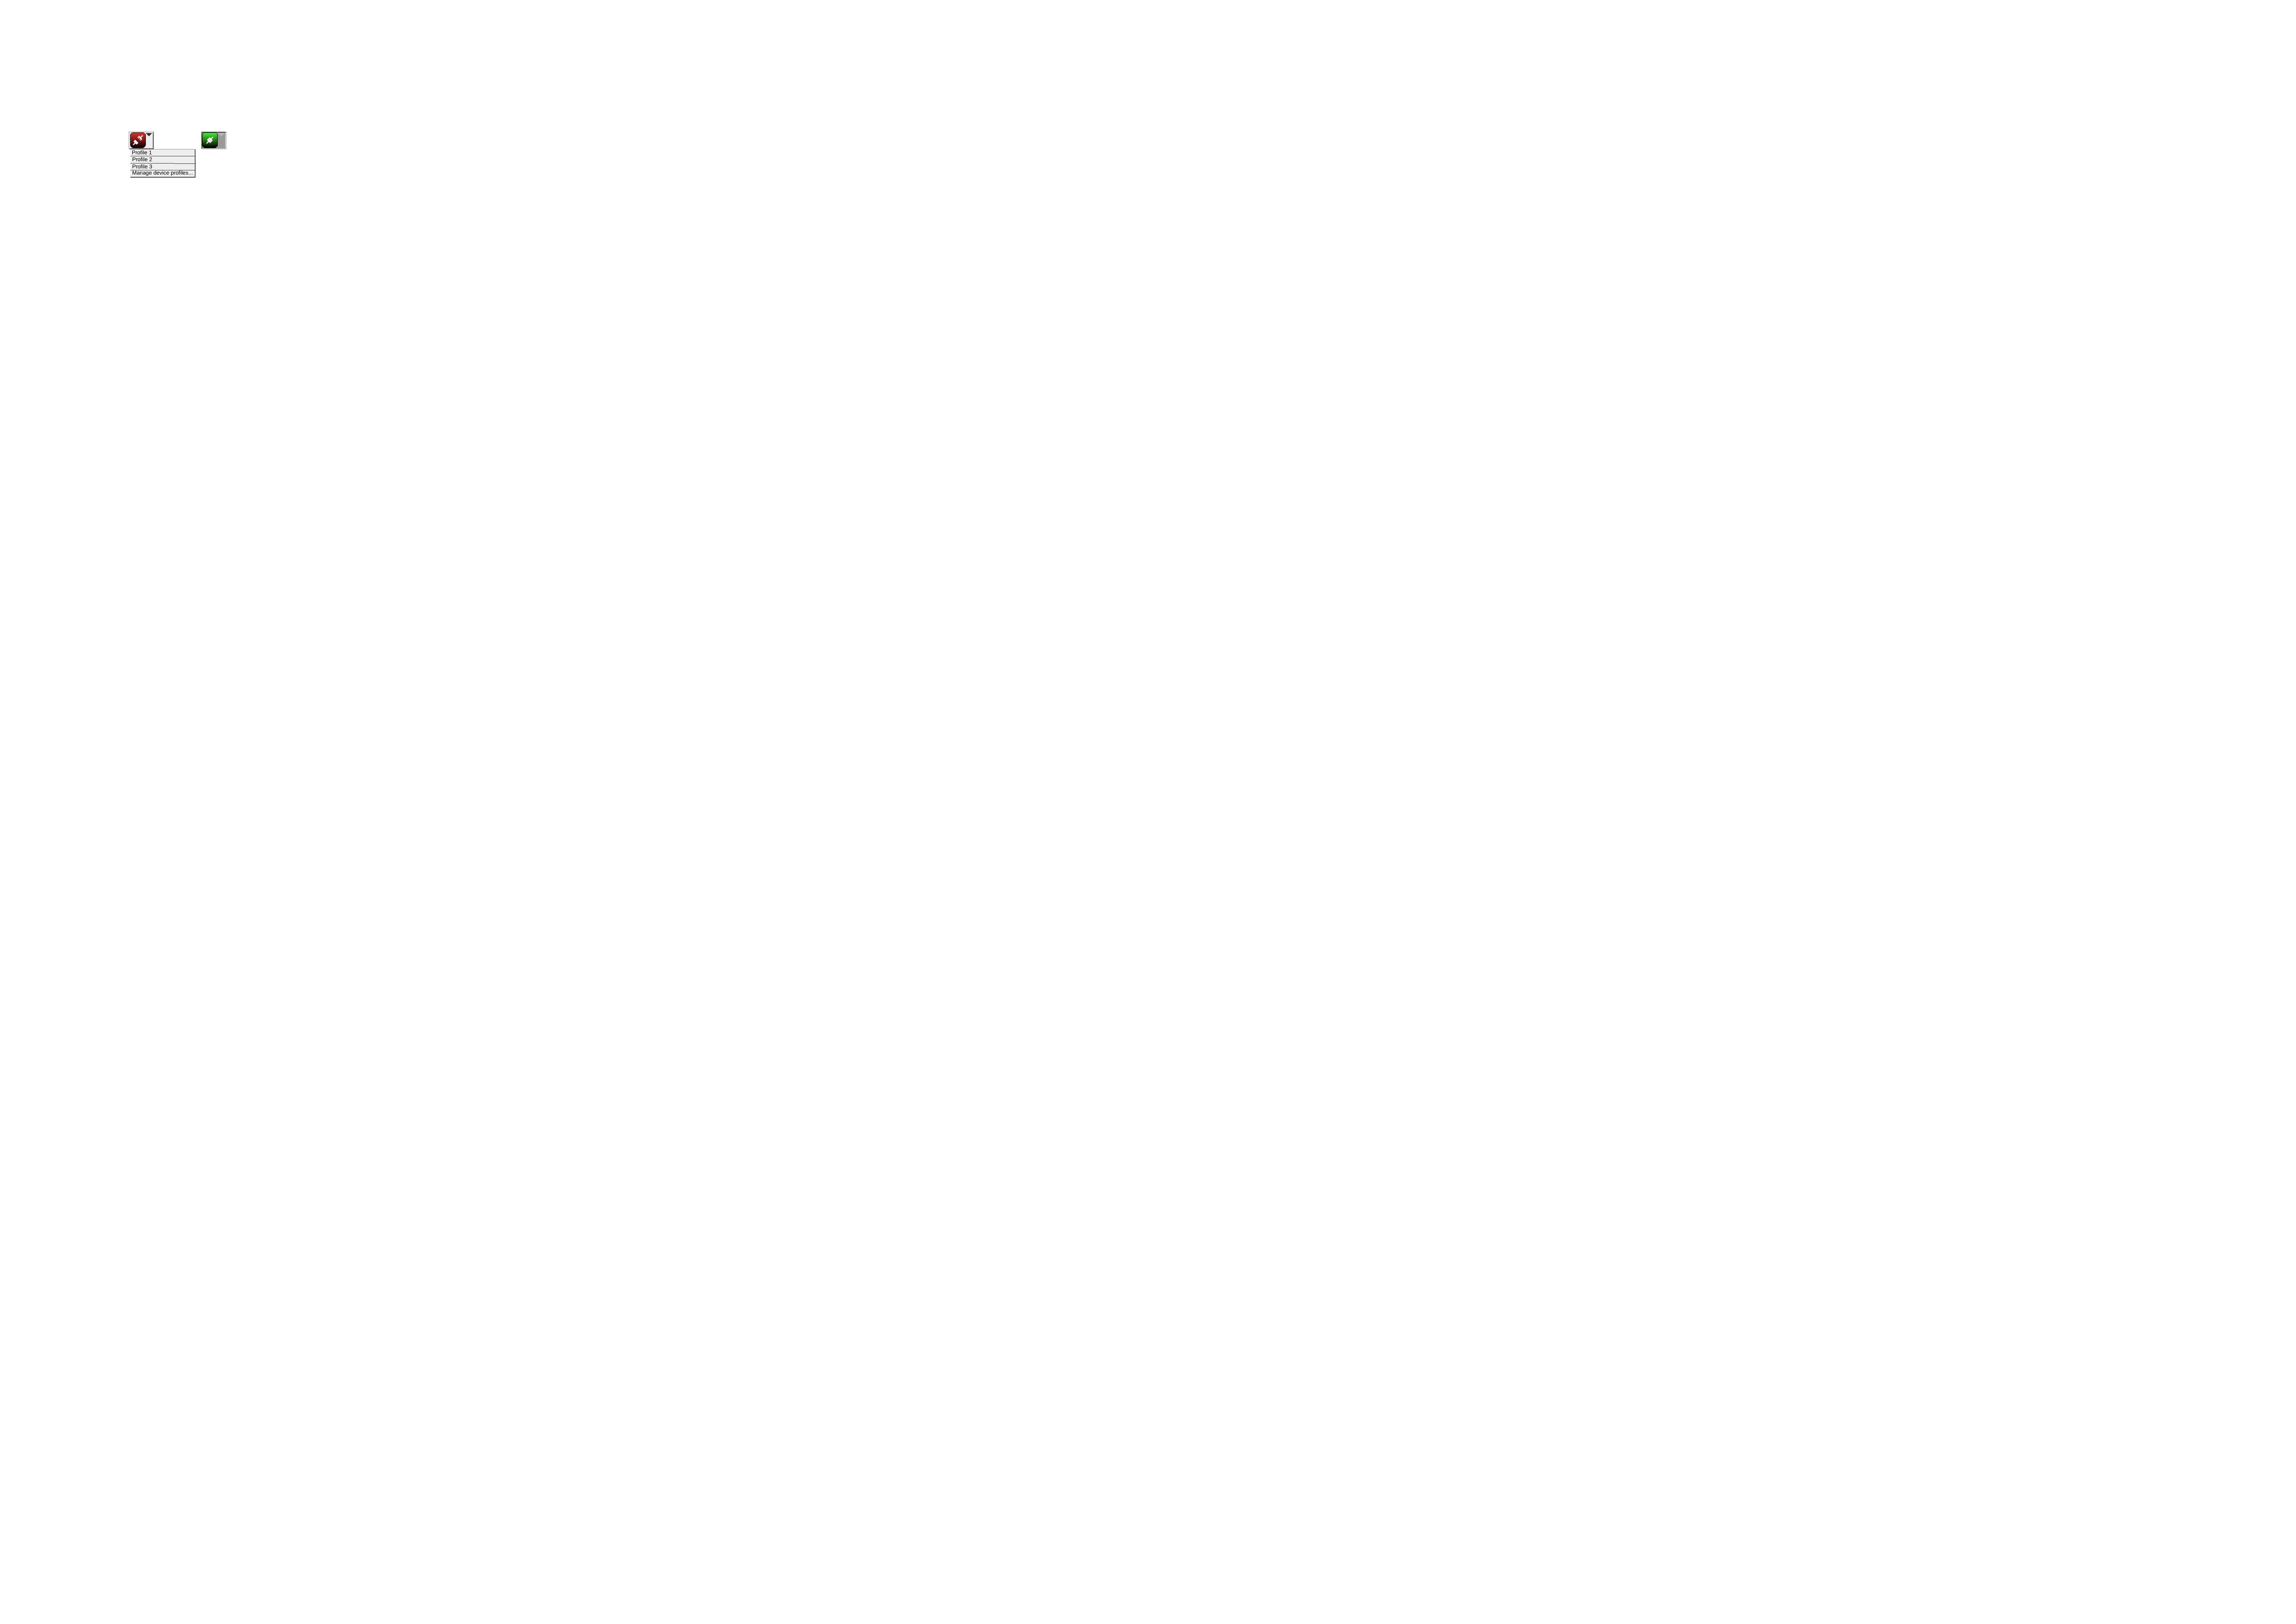

Profile 1
Profile 2
Profile 3
Manage device profiles...